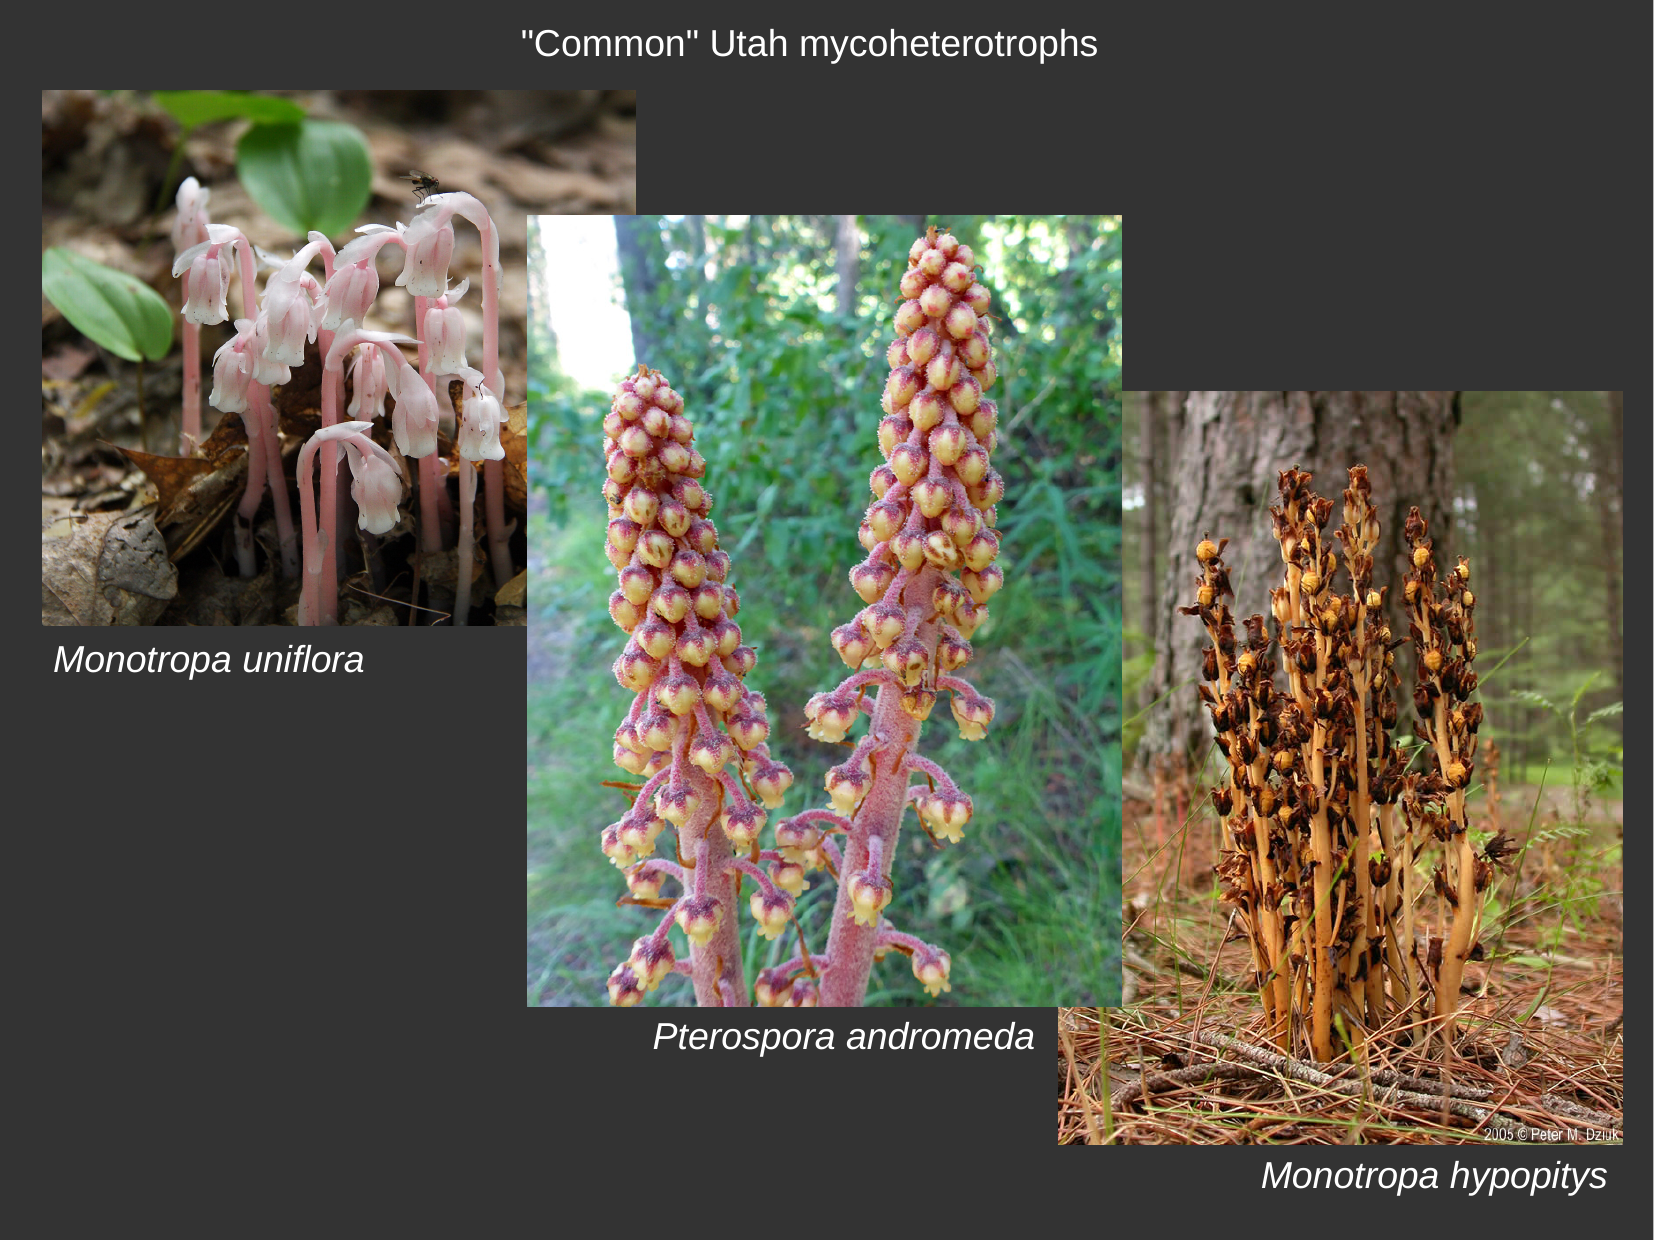

"Common" Utah mycoheterotrophs
Monotropa uniflora
Pterospora andromeda
Monotropa hypopitys